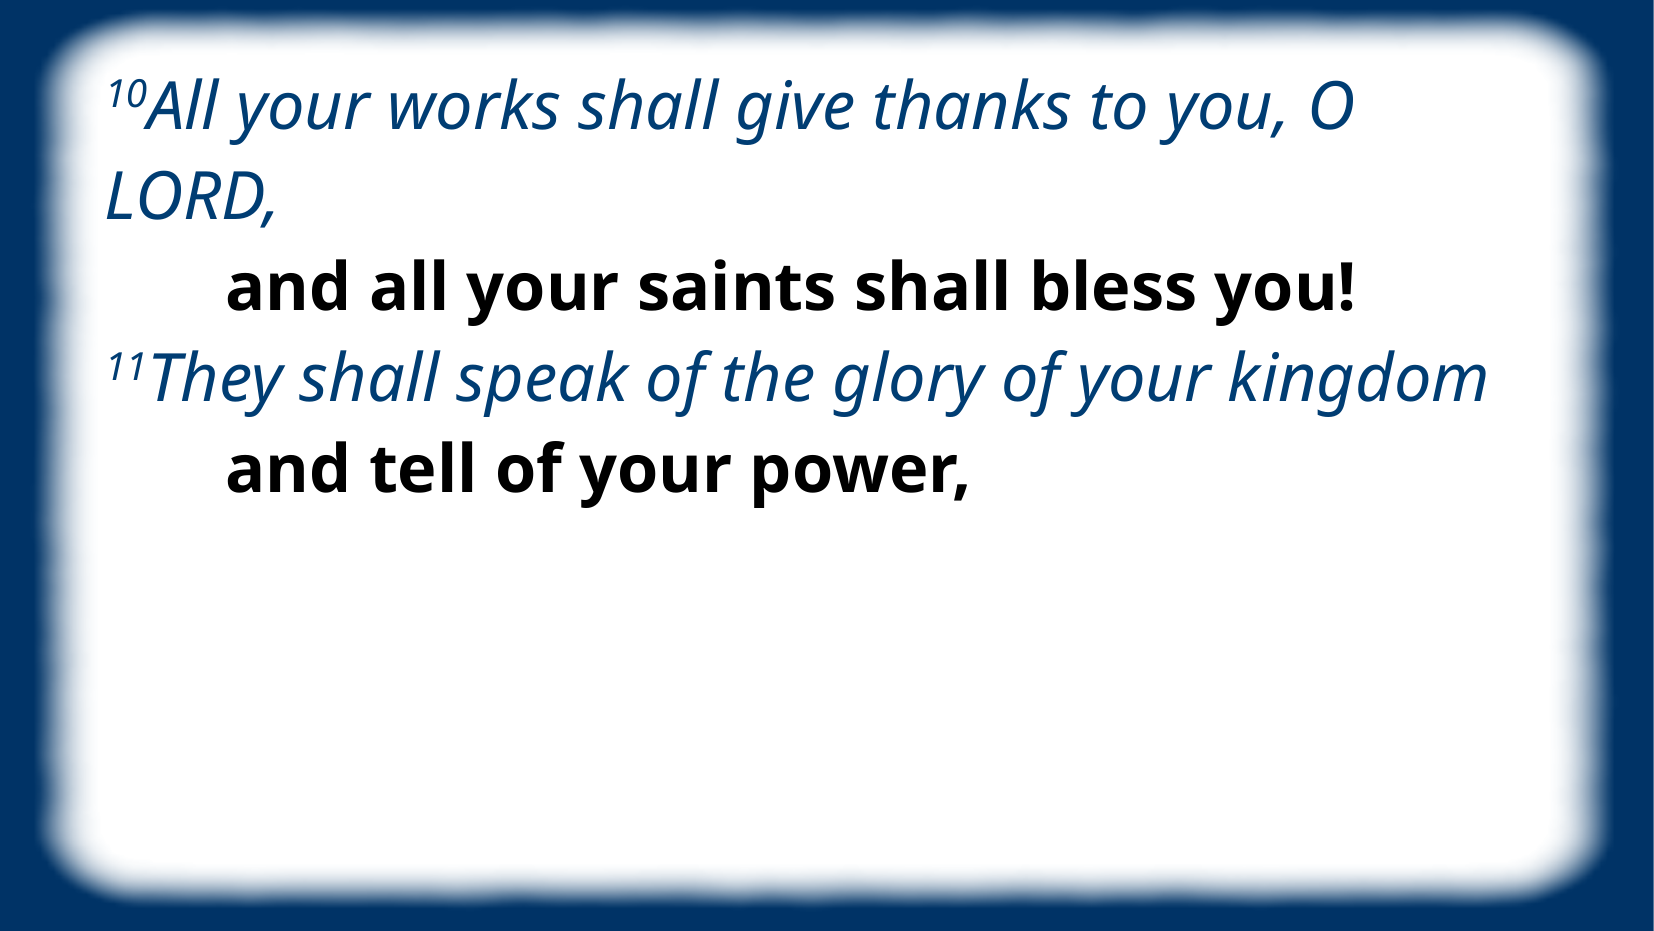

10All your works shall give thanks to you, O LORD,
 and all your saints shall bless you!
11They shall speak of the glory of your kingdom
 and tell of your power,